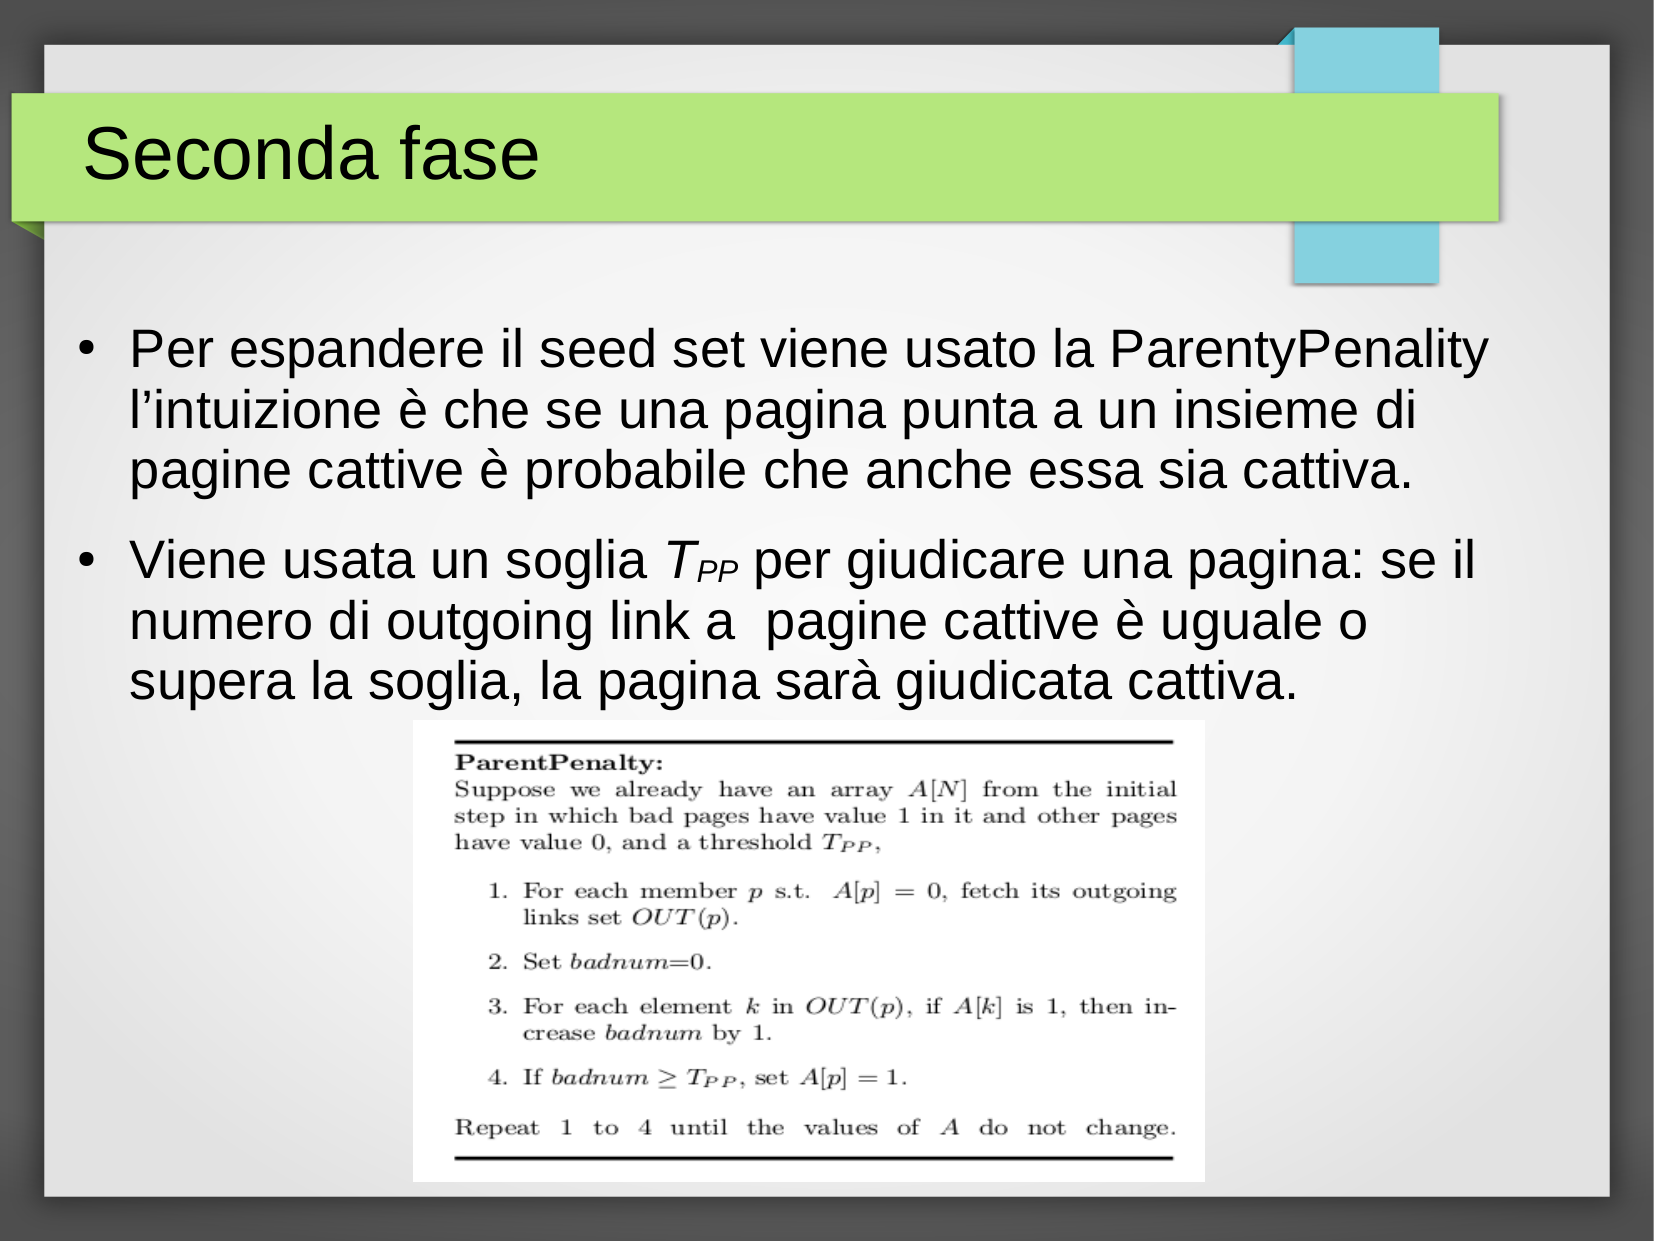

# Seconda fase
Per espandere il seed set viene usato la ParentyPenality l’intuizione è che se una pagina punta a un insieme di pagine cattive è probabile che anche essa sia cattiva.
Viene usata un soglia TPP per giudicare una pagina: se il numero di outgoing link a pagine cattive è uguale o supera la soglia, la pagina sarà giudicata cattiva.